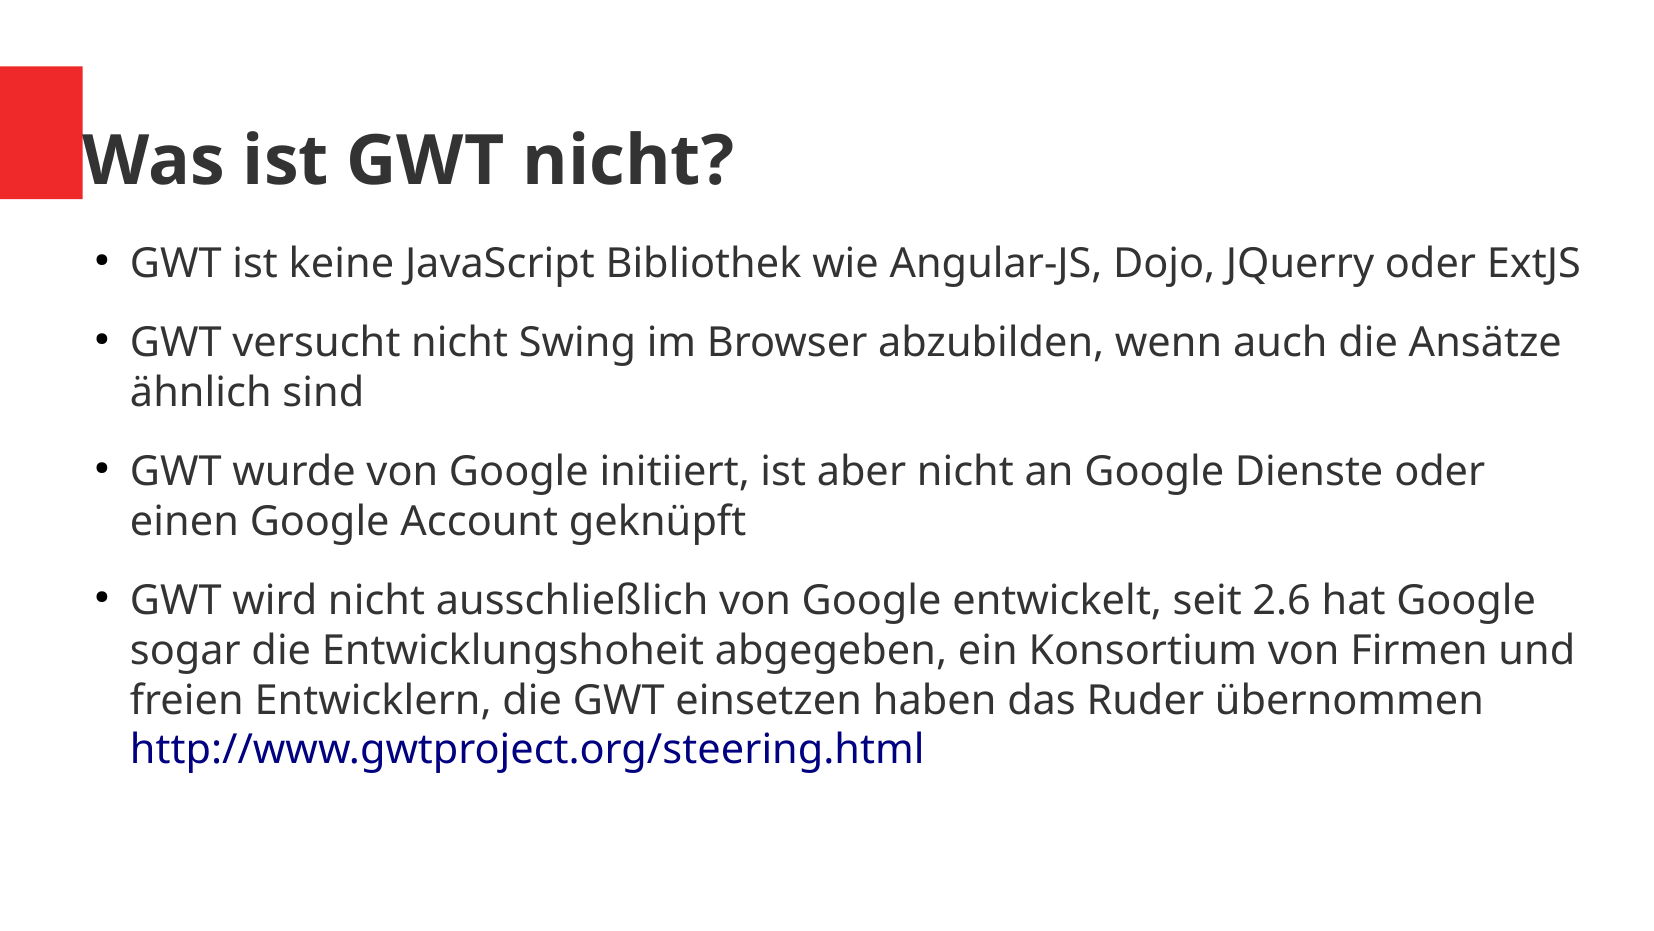

# Was ist GWT nicht?
GWT ist keine JavaScript Bibliothek wie Angular-JS, Dojo, JQuerry oder ExtJS
GWT versucht nicht Swing im Browser abzubilden, wenn auch die Ansätze ähnlich sind
GWT wurde von Google initiiert, ist aber nicht an Google Dienste oder einen Google Account geknüpft
GWT wird nicht ausschließlich von Google entwickelt, seit 2.6 hat Google sogar die Entwicklungshoheit abgegeben, ein Konsortium von Firmen und freien Entwicklern, die GWT einsetzen haben das Ruder übernommen http://www.gwtproject.org/steering.html